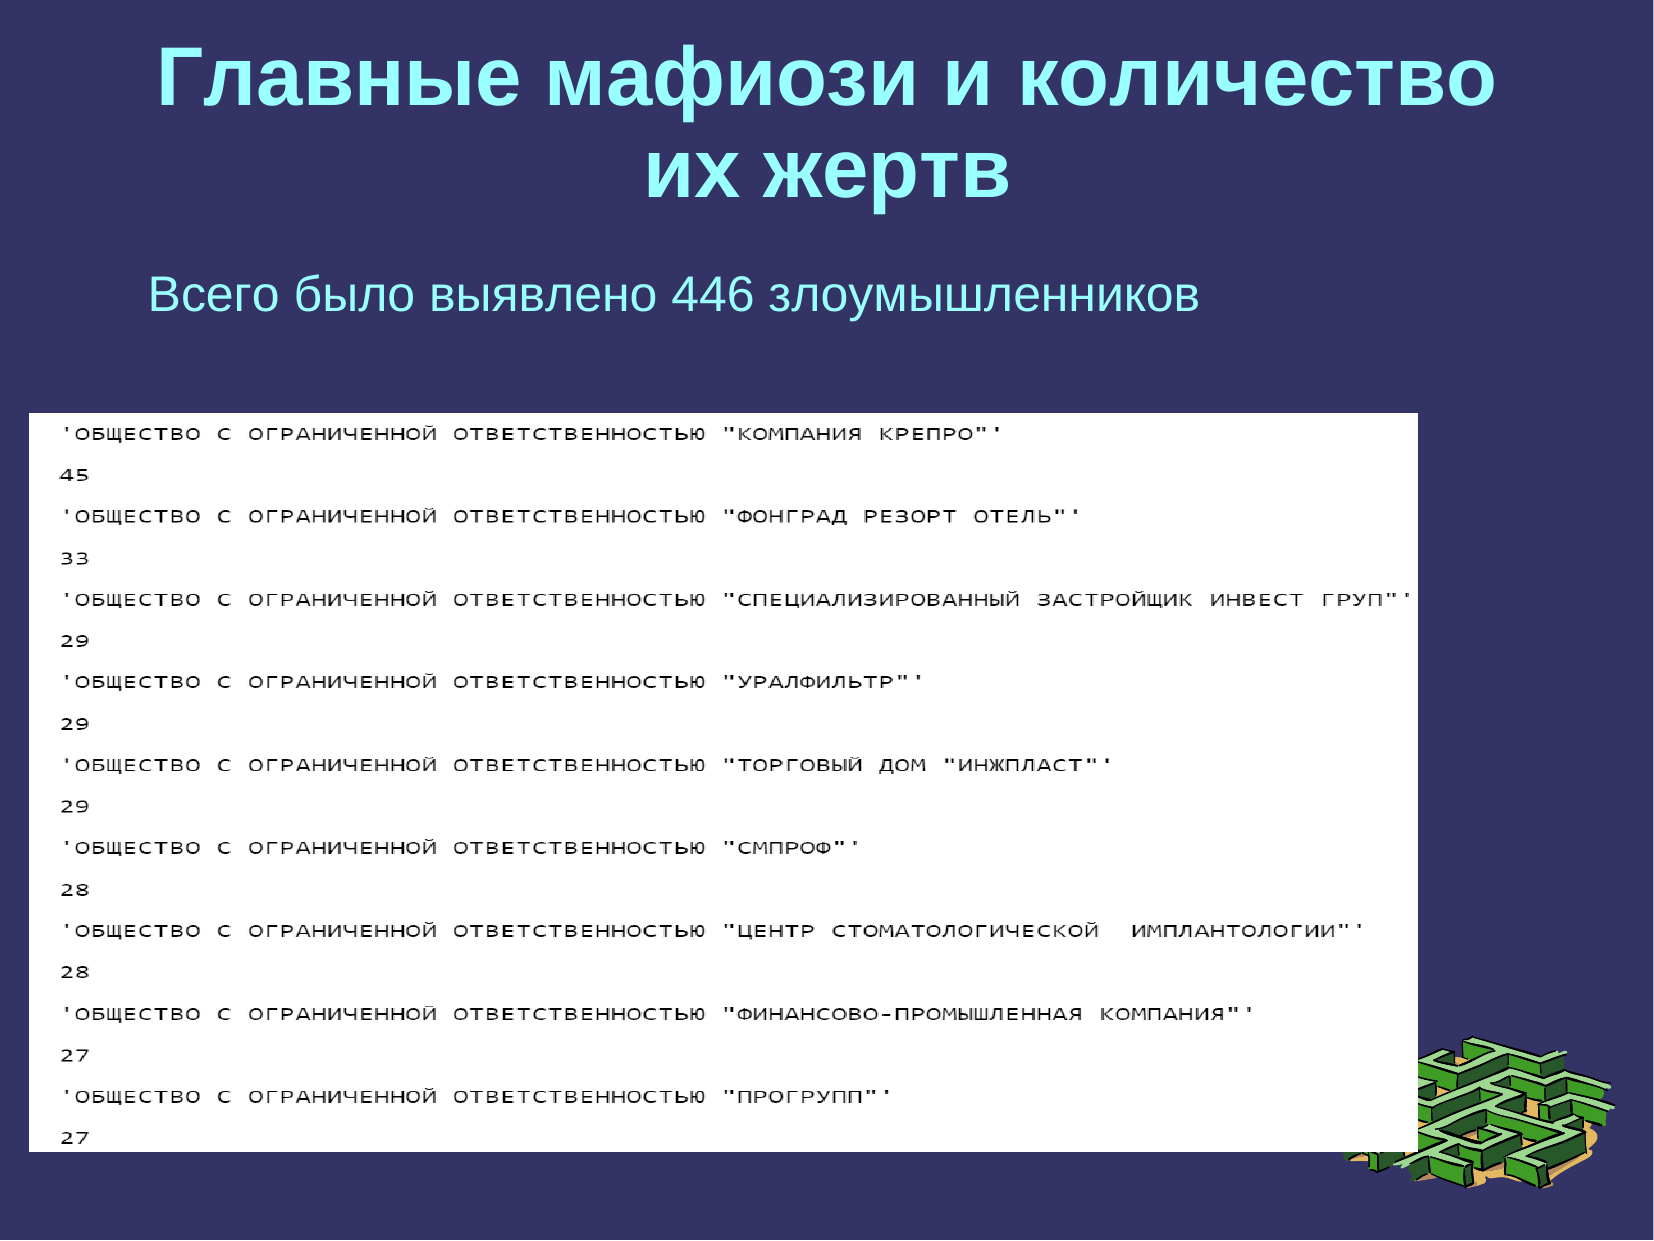

# Главные мафиози и количество их жертв
Всего было выявлено 446 злоумышленников